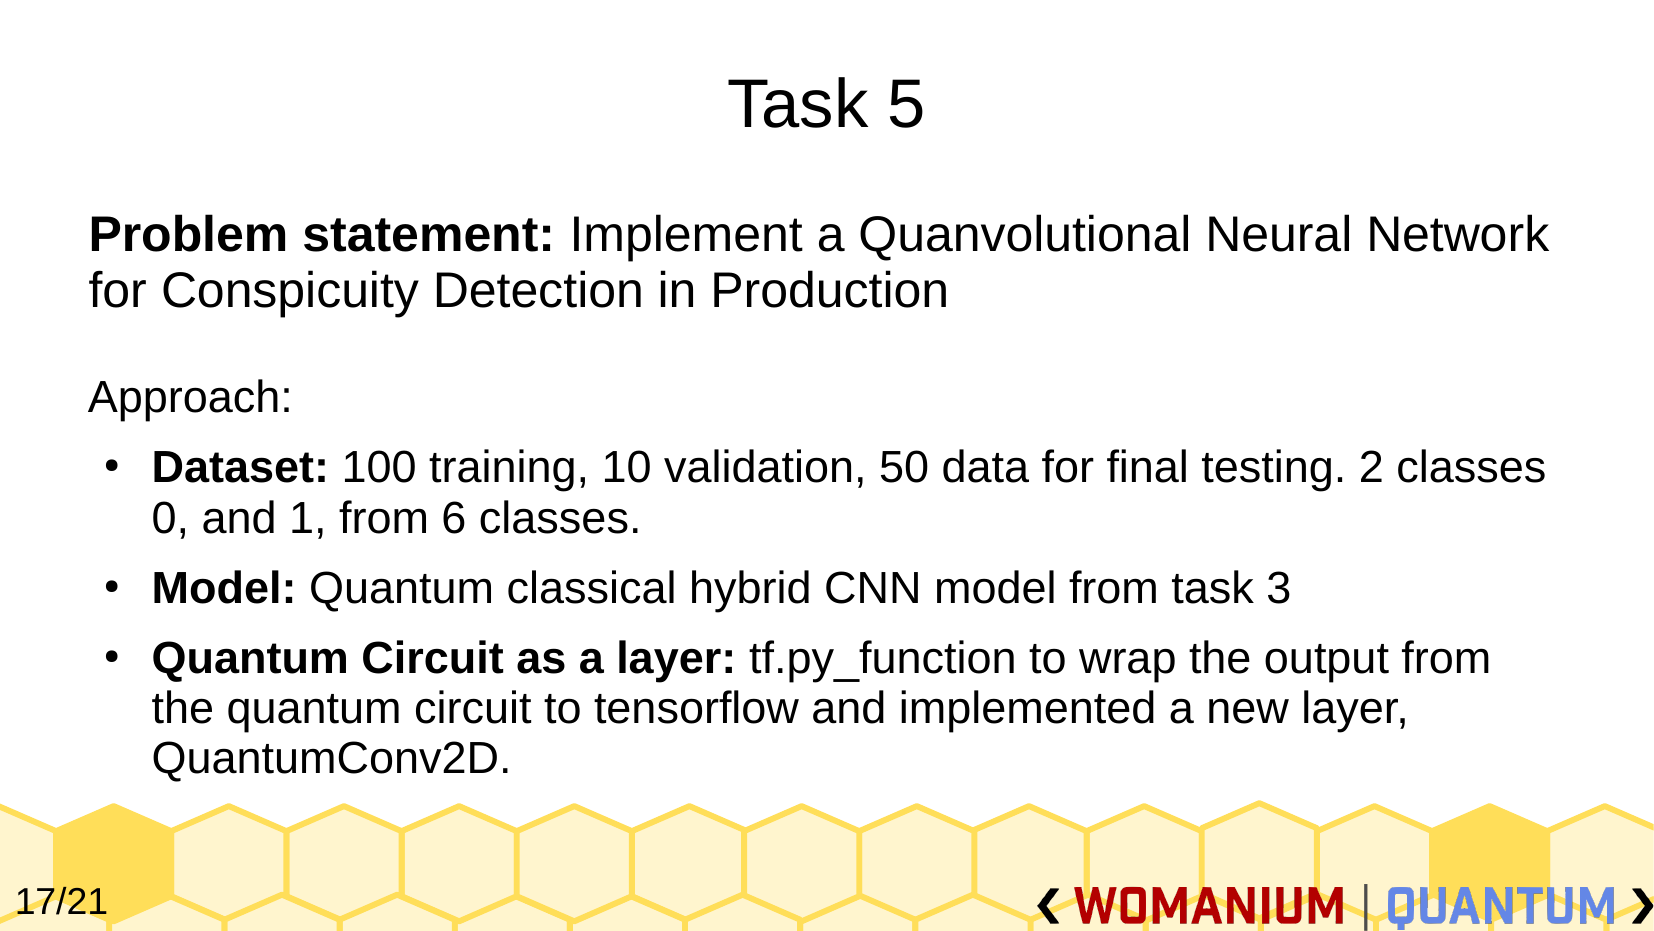

# Task 5
Problem statement: Implement a Quanvolutional Neural Network for Conspicuity Detection in Production
Approach:
Dataset: 100 training, 10 validation, 50 data for final testing. 2 classes 0, and 1, from 6 classes.
Model: Quantum classical hybrid CNN model from task 3
Quantum Circuit as a layer: tf.py_function to wrap the output from the quantum circuit to tensorflow and implemented a new layer, QuantumConv2D.
17/21